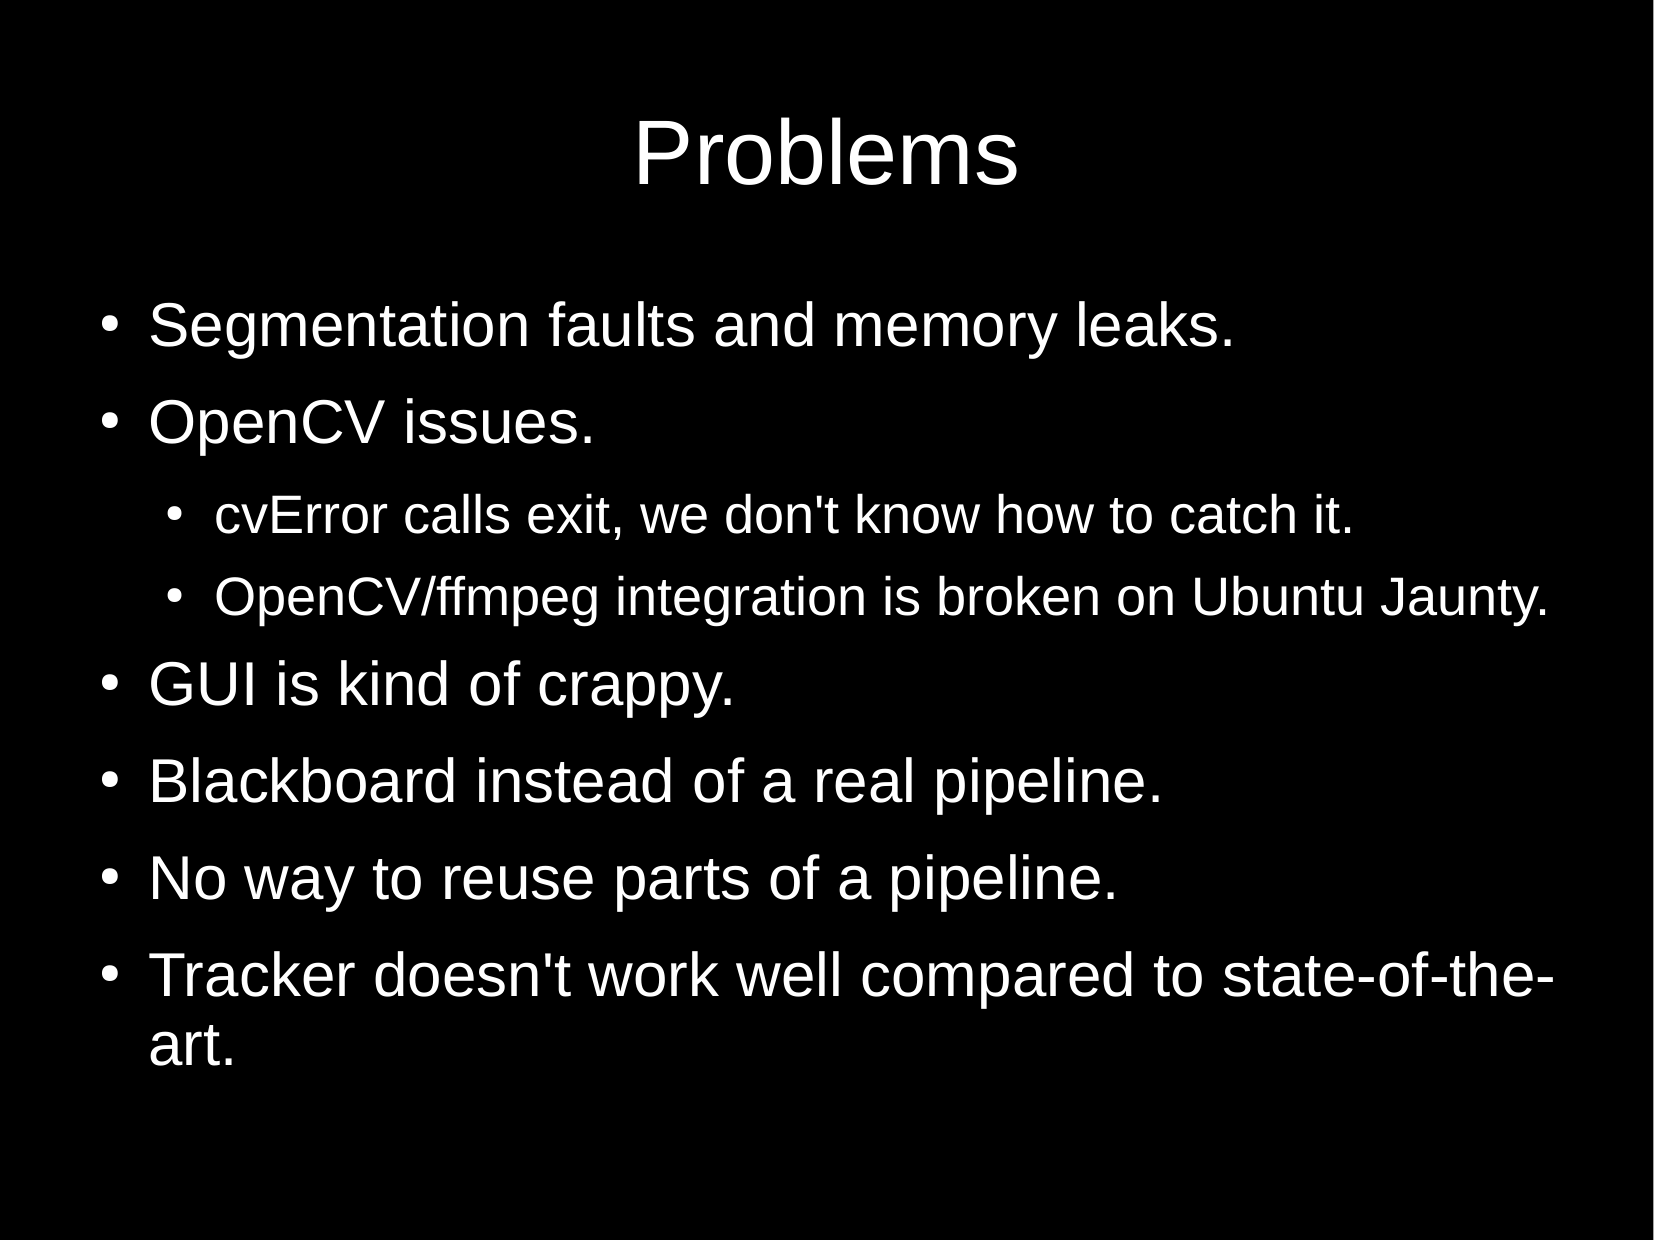

# Problems
Segmentation faults and memory leaks.
OpenCV issues.
cvError calls exit, we don't know how to catch it.
OpenCV/ffmpeg integration is broken on Ubuntu Jaunty.
GUI is kind of crappy.
Blackboard instead of a real pipeline.
No way to reuse parts of a pipeline.
Tracker doesn't work well compared to state-of-the-art.